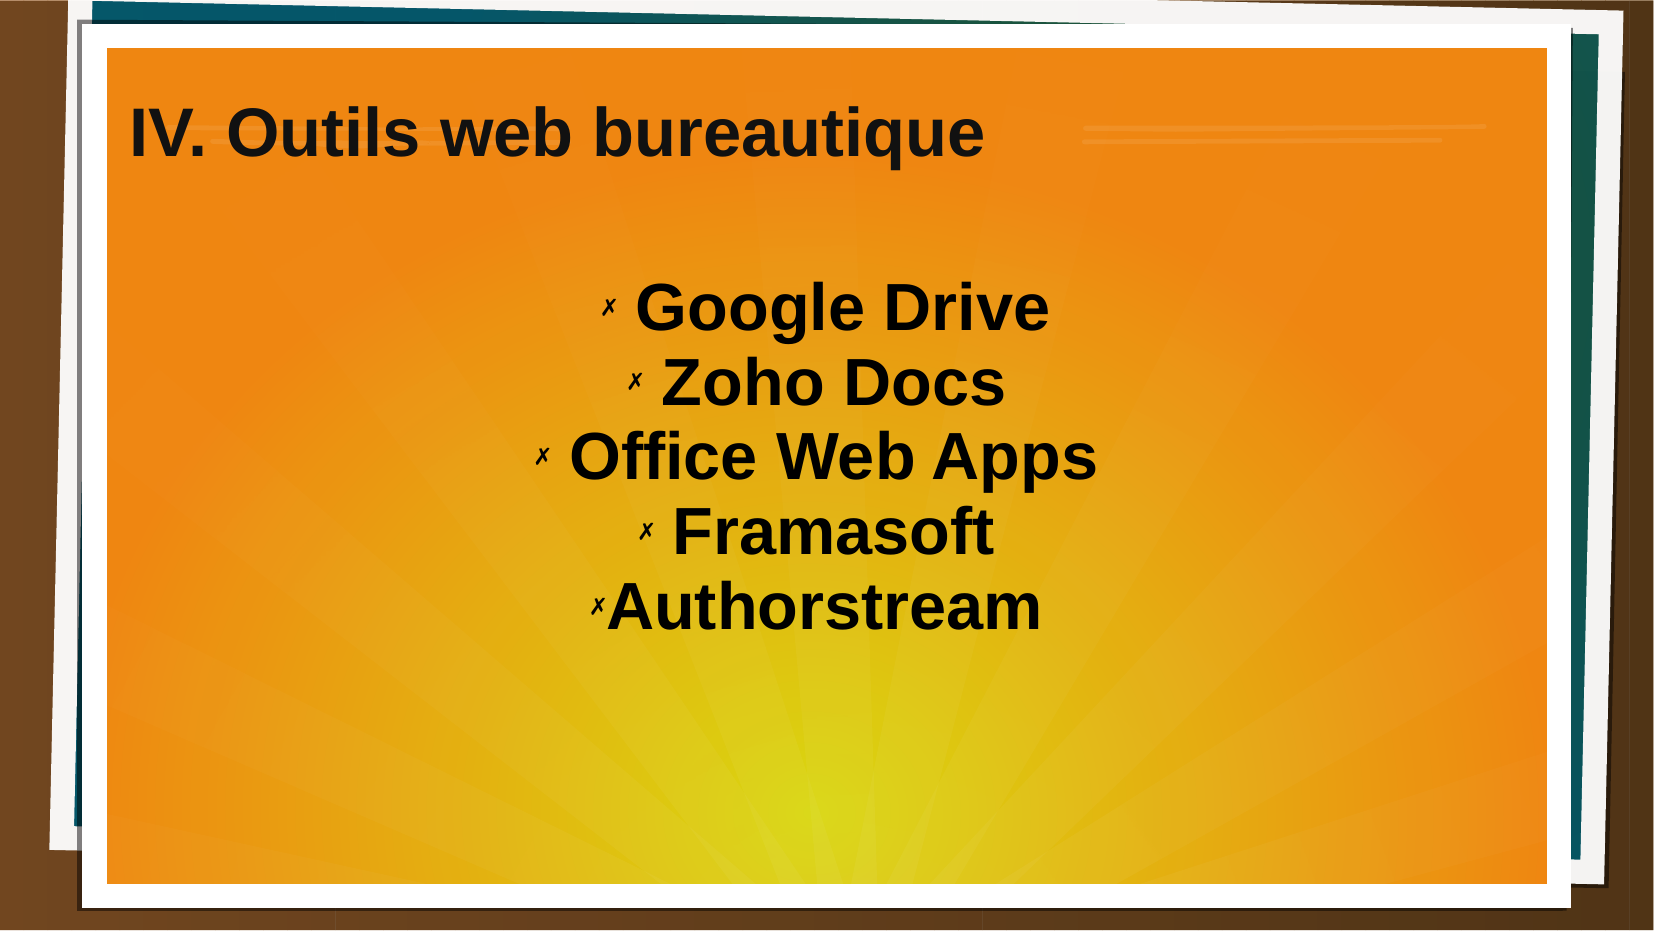

# IV. Outils web bureautique
 Google Drive
 Zoho Docs
 Office Web Apps
 Framasoft
Authorstream